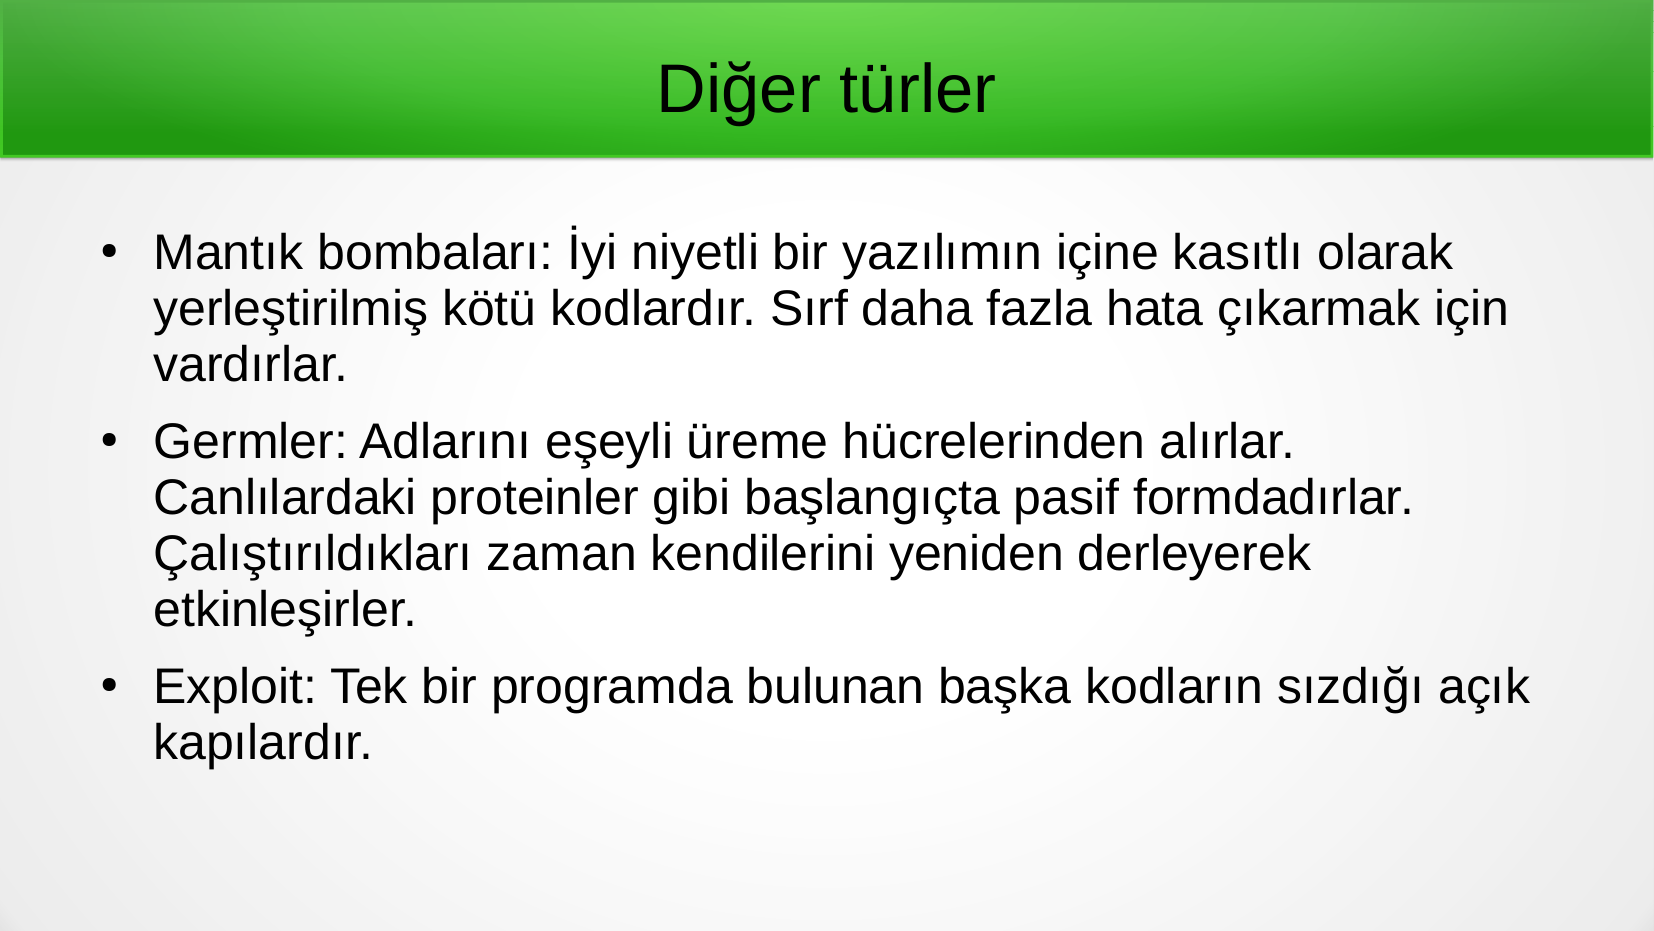

# Diğer türler
Mantık bombaları: İyi niyetli bir yazılımın içine kasıtlı olarak yerleştirilmiş kötü kodlardır. Sırf daha fazla hata çıkarmak için vardırlar.
Germler: Adlarını eşeyli üreme hücrelerinden alırlar. Canlılardaki proteinler gibi başlangıçta pasif formdadırlar. Çalıştırıldıkları zaman kendilerini yeniden derleyerek etkinleşirler.
Exploit: Tek bir programda bulunan başka kodların sızdığı açık kapılardır.